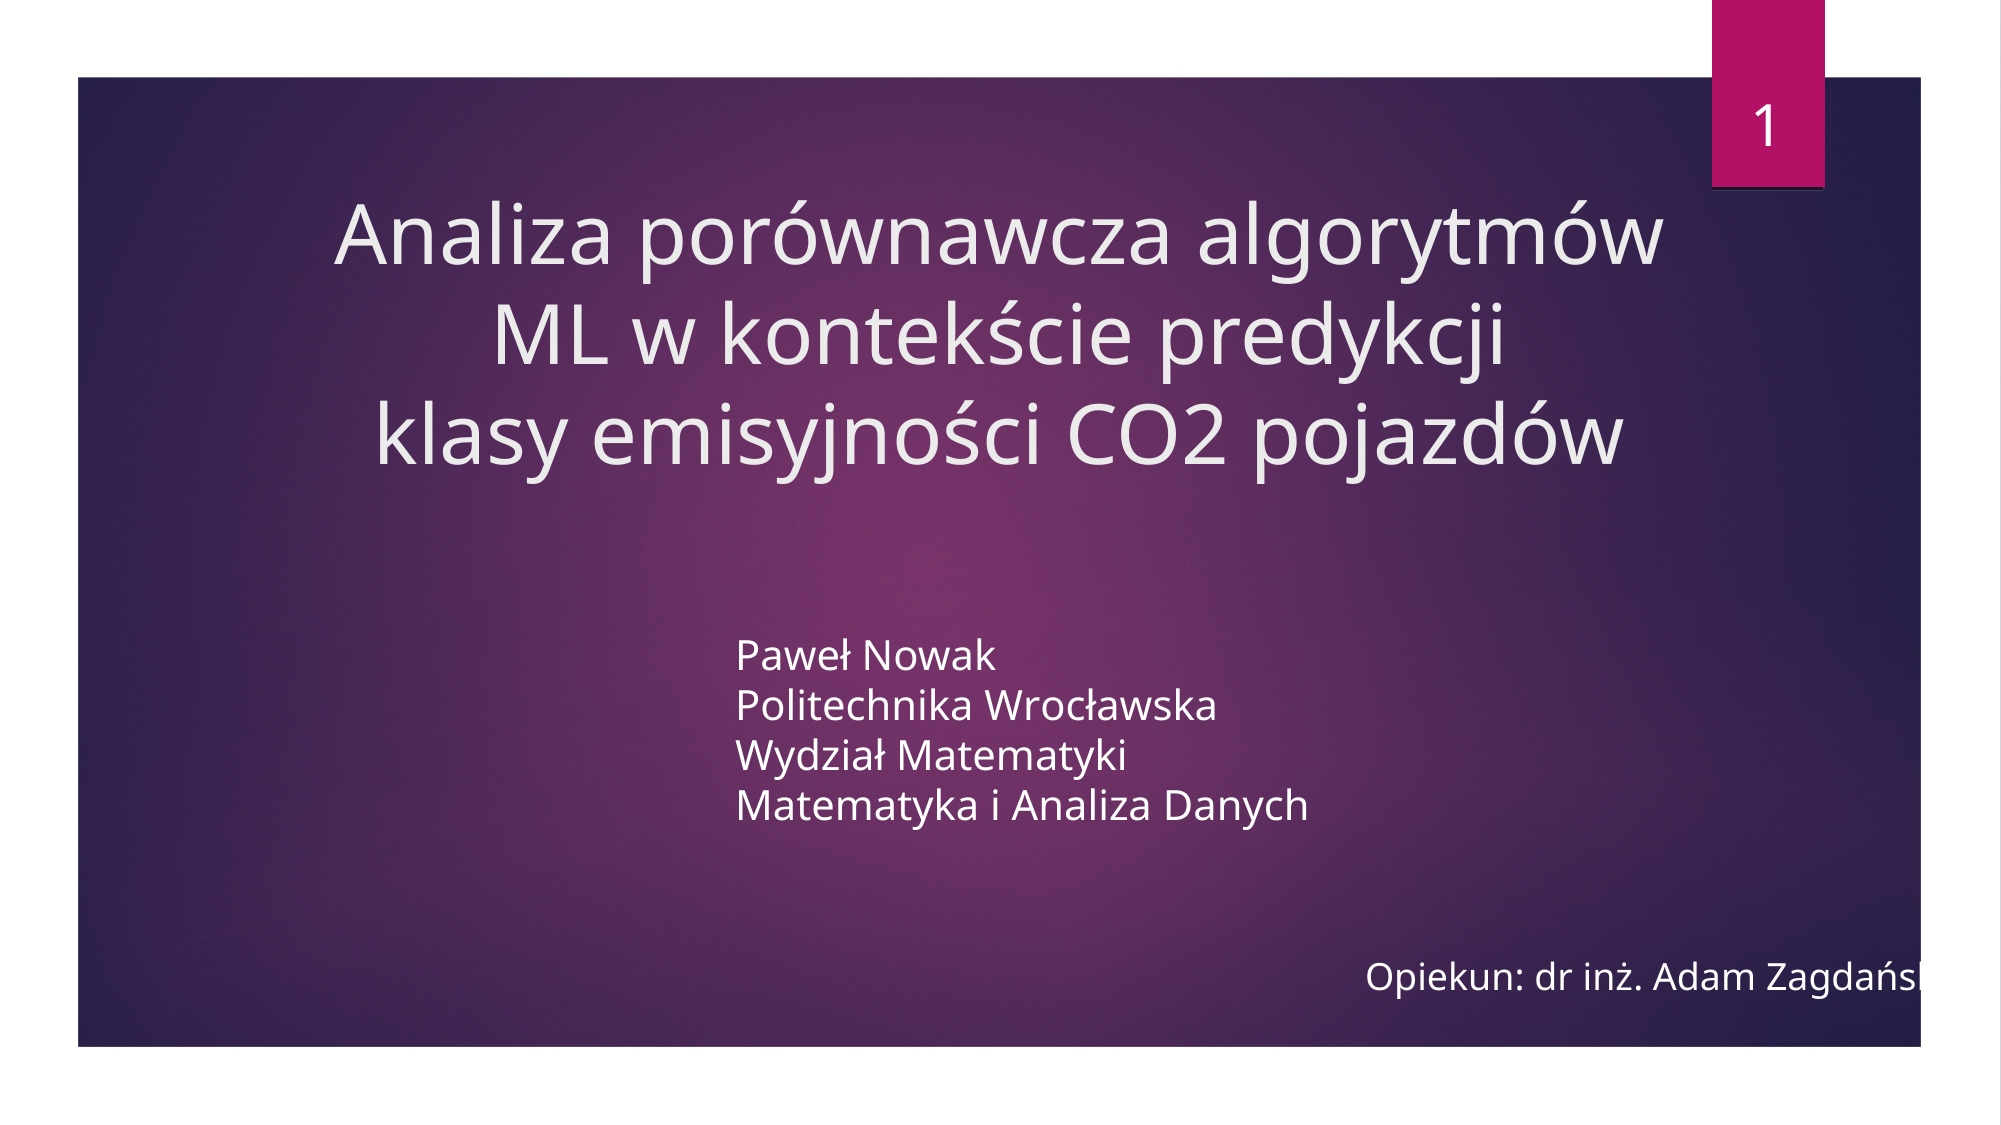

1
# Analiza porównawcza algorytmów ML w kontekście predykcji klasy emisyjności CO2 pojazdów
Paweł Nowak
Politechnika Wrocławska
Wydział Matematyki
Matematyka i Analiza Danych
Opiekun: dr inż. Adam Zagdański